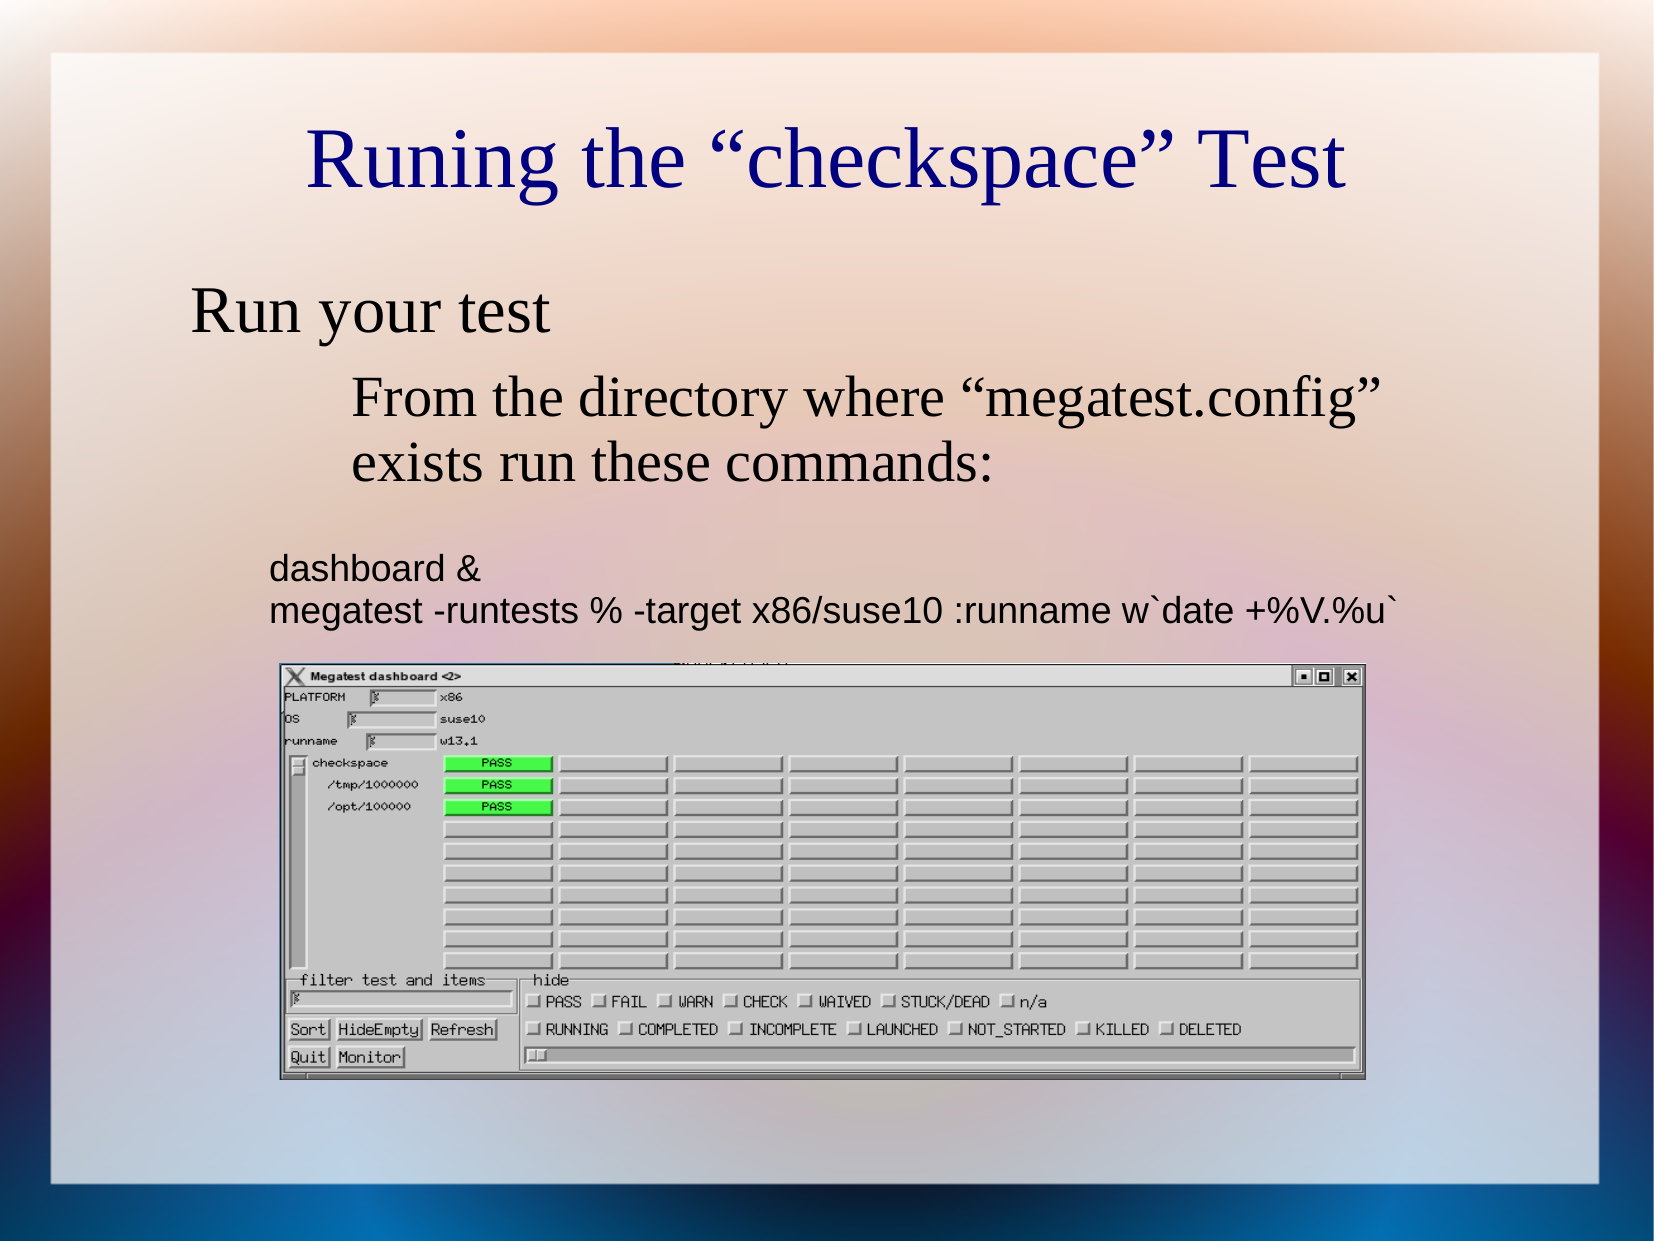

# Runing the “checkspace” Test
Run your test
From the directory where “megatest.config” exists run these commands:
dashboard &
megatest -runtests % -target x86/suse10 :runname w`date +%V.%u`